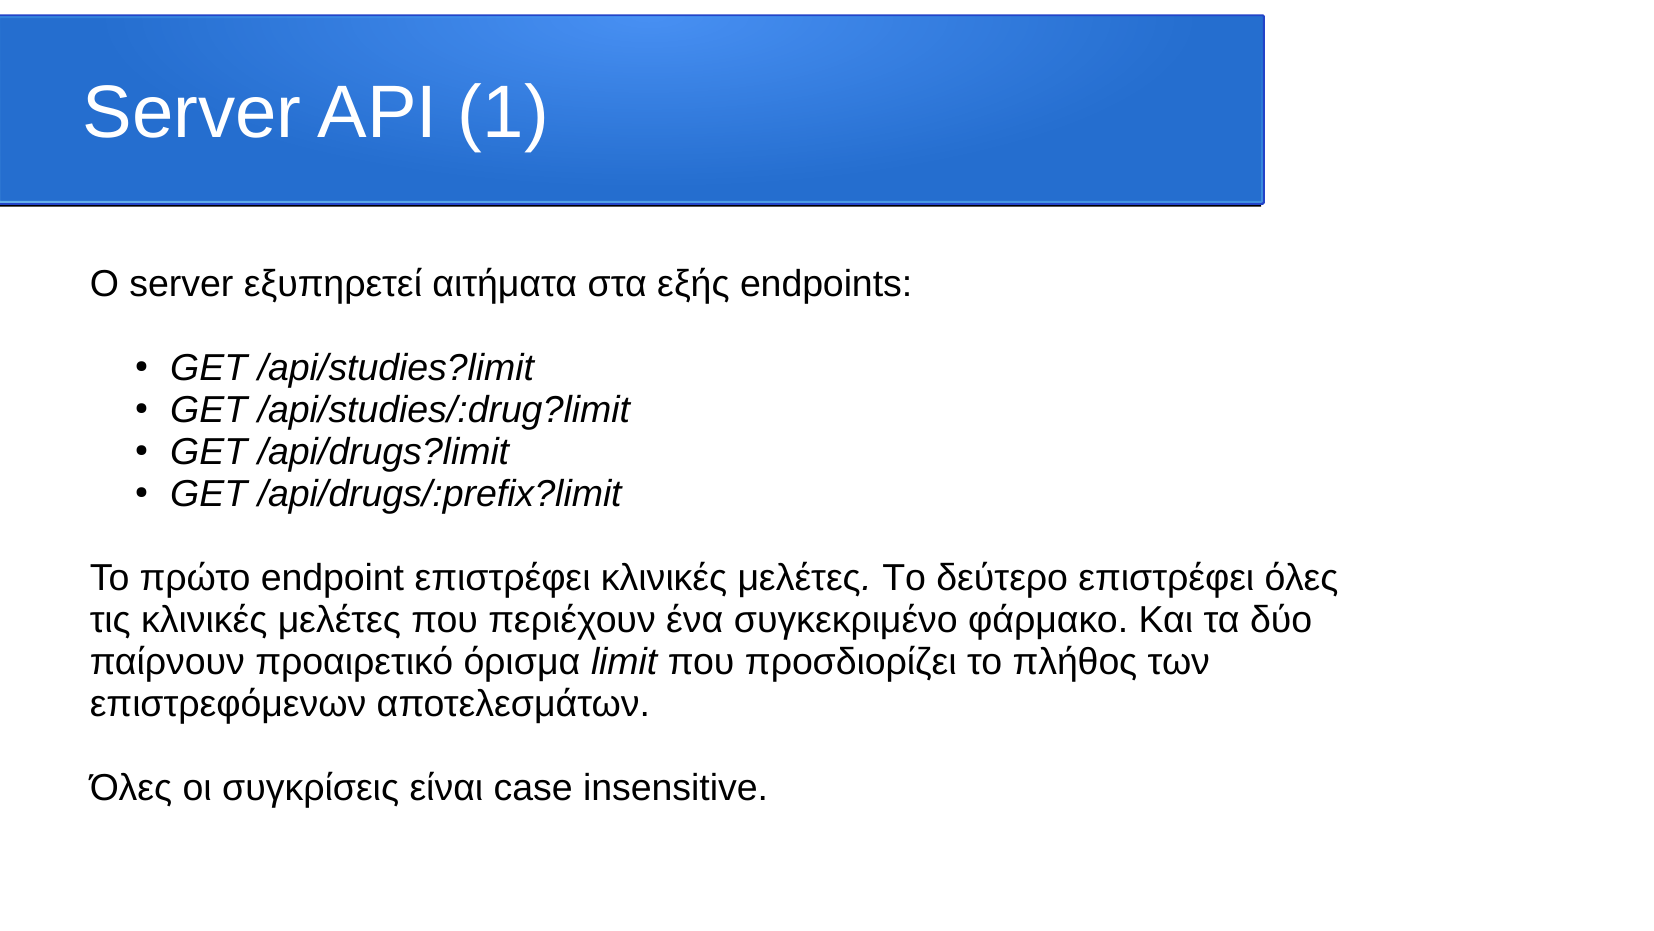

# Server API (1)
O server εξυπηρετεί αιτήματα στα εξής endpoints:
GET /api/studies?limit
GET /api/studies/:drug?limit
GET /api/drugs?limit
GET /api/drugs/:prefix?limit
Το πρώτο endpoint επιστρέφει κλινικές μελέτες. Tο δεύτερο επιστρέφει όλες τις κλινικές μελέτες που περιέχουν ένα συγκεκριμένο φάρμακο. Και τα δύο παίρνουν προαιρετικό όρισμα limit που προσδιορίζει το πλήθος των επιστρεφόμενων αποτελεσμάτων.
Όλες οι συγκρίσεις είναι case insensitive.